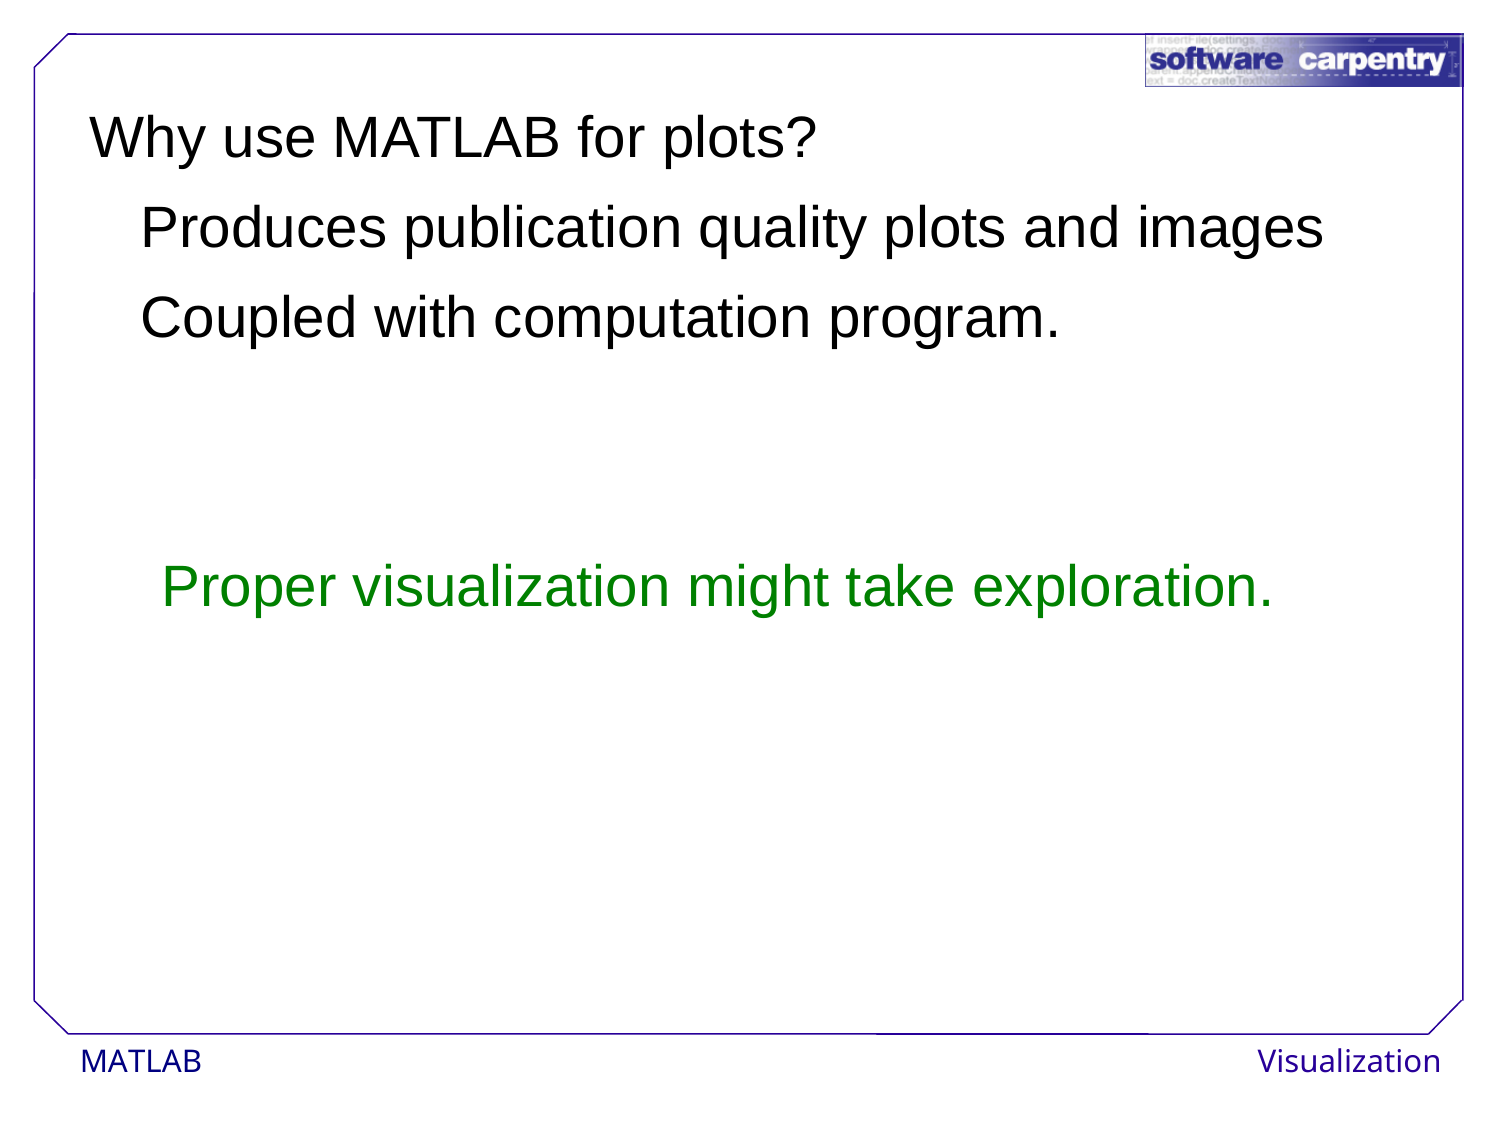

# Why use MATLAB for plots?
	Produces publication quality plots and images
	Coupled with computation program.
Proper visualization might take exploration.